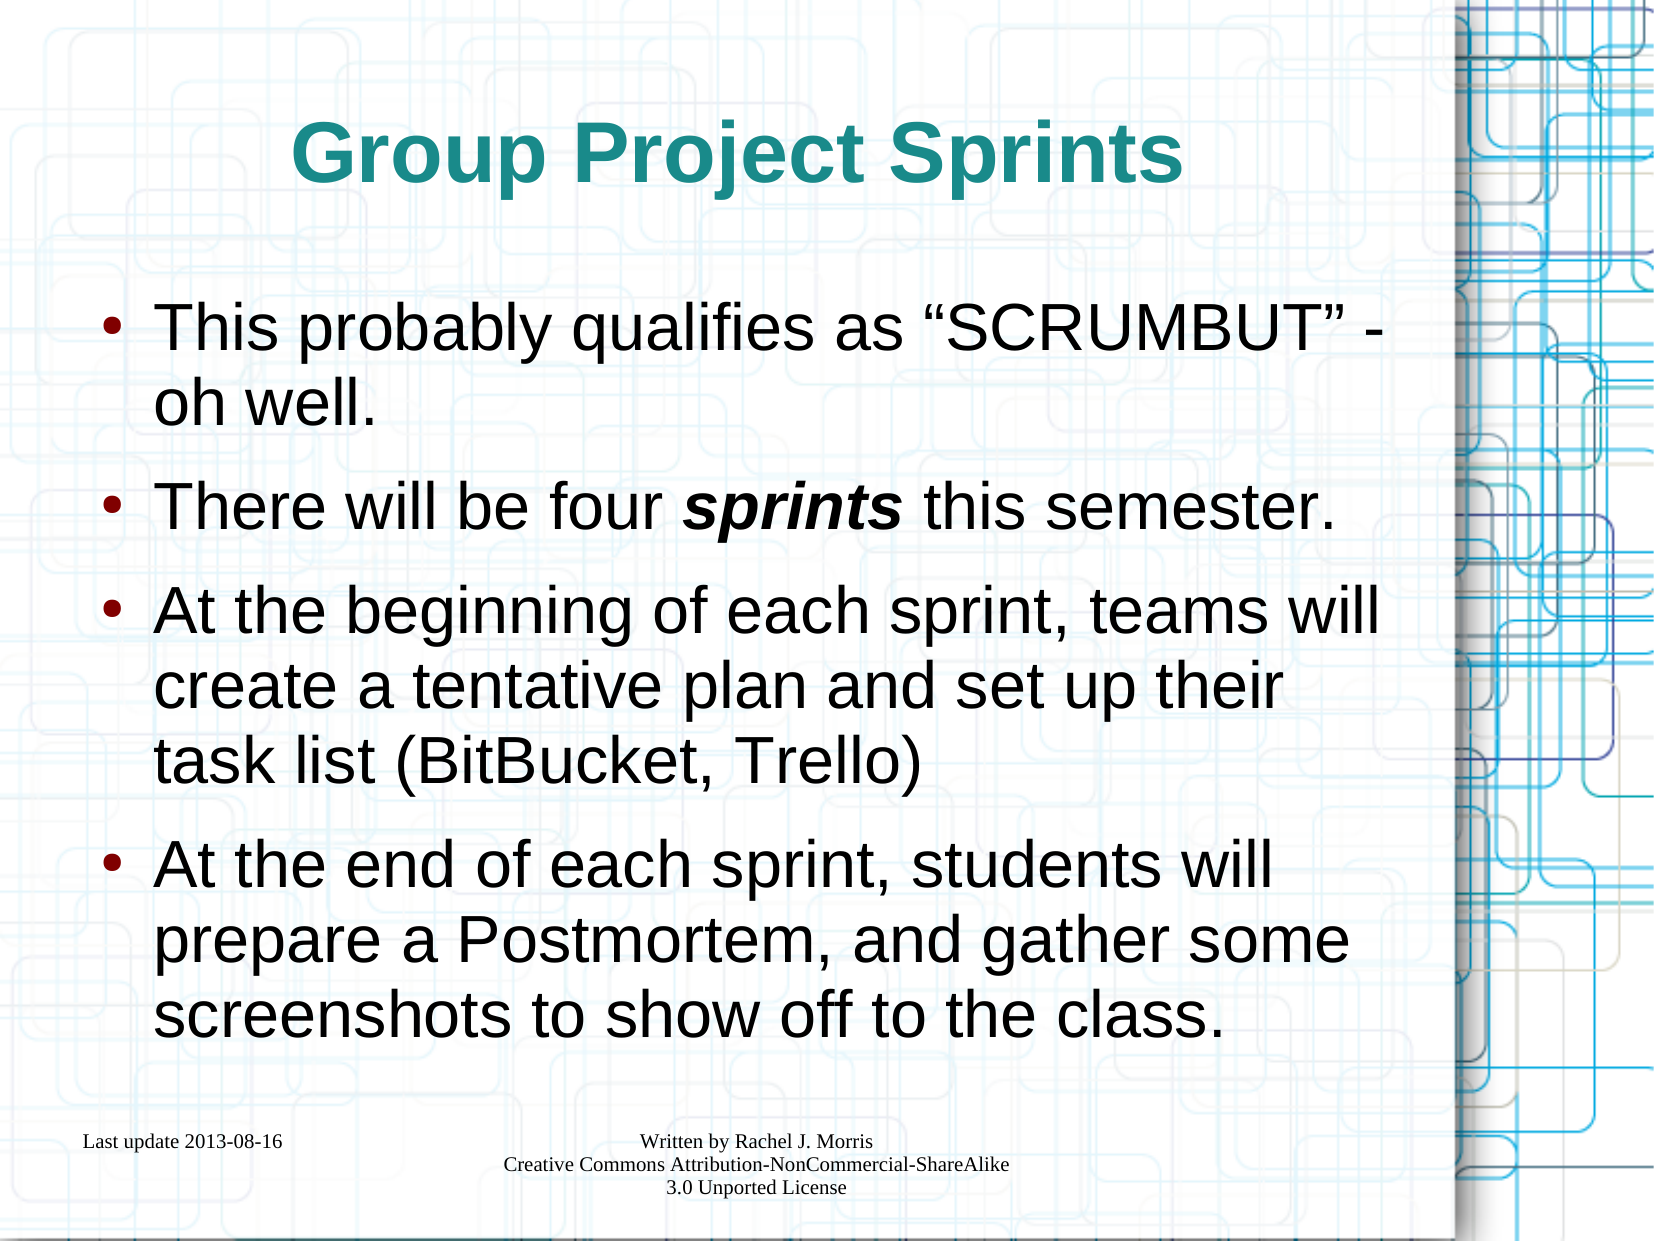

# Group Project Sprints
This probably qualifies as “SCRUMBUT” - oh well.
There will be four sprints this semester.
At the beginning of each sprint, teams will create a tentative plan and set up their task list (BitBucket, Trello)
At the end of each sprint, students will prepare a Postmortem, and gather some screenshots to show off to the class.